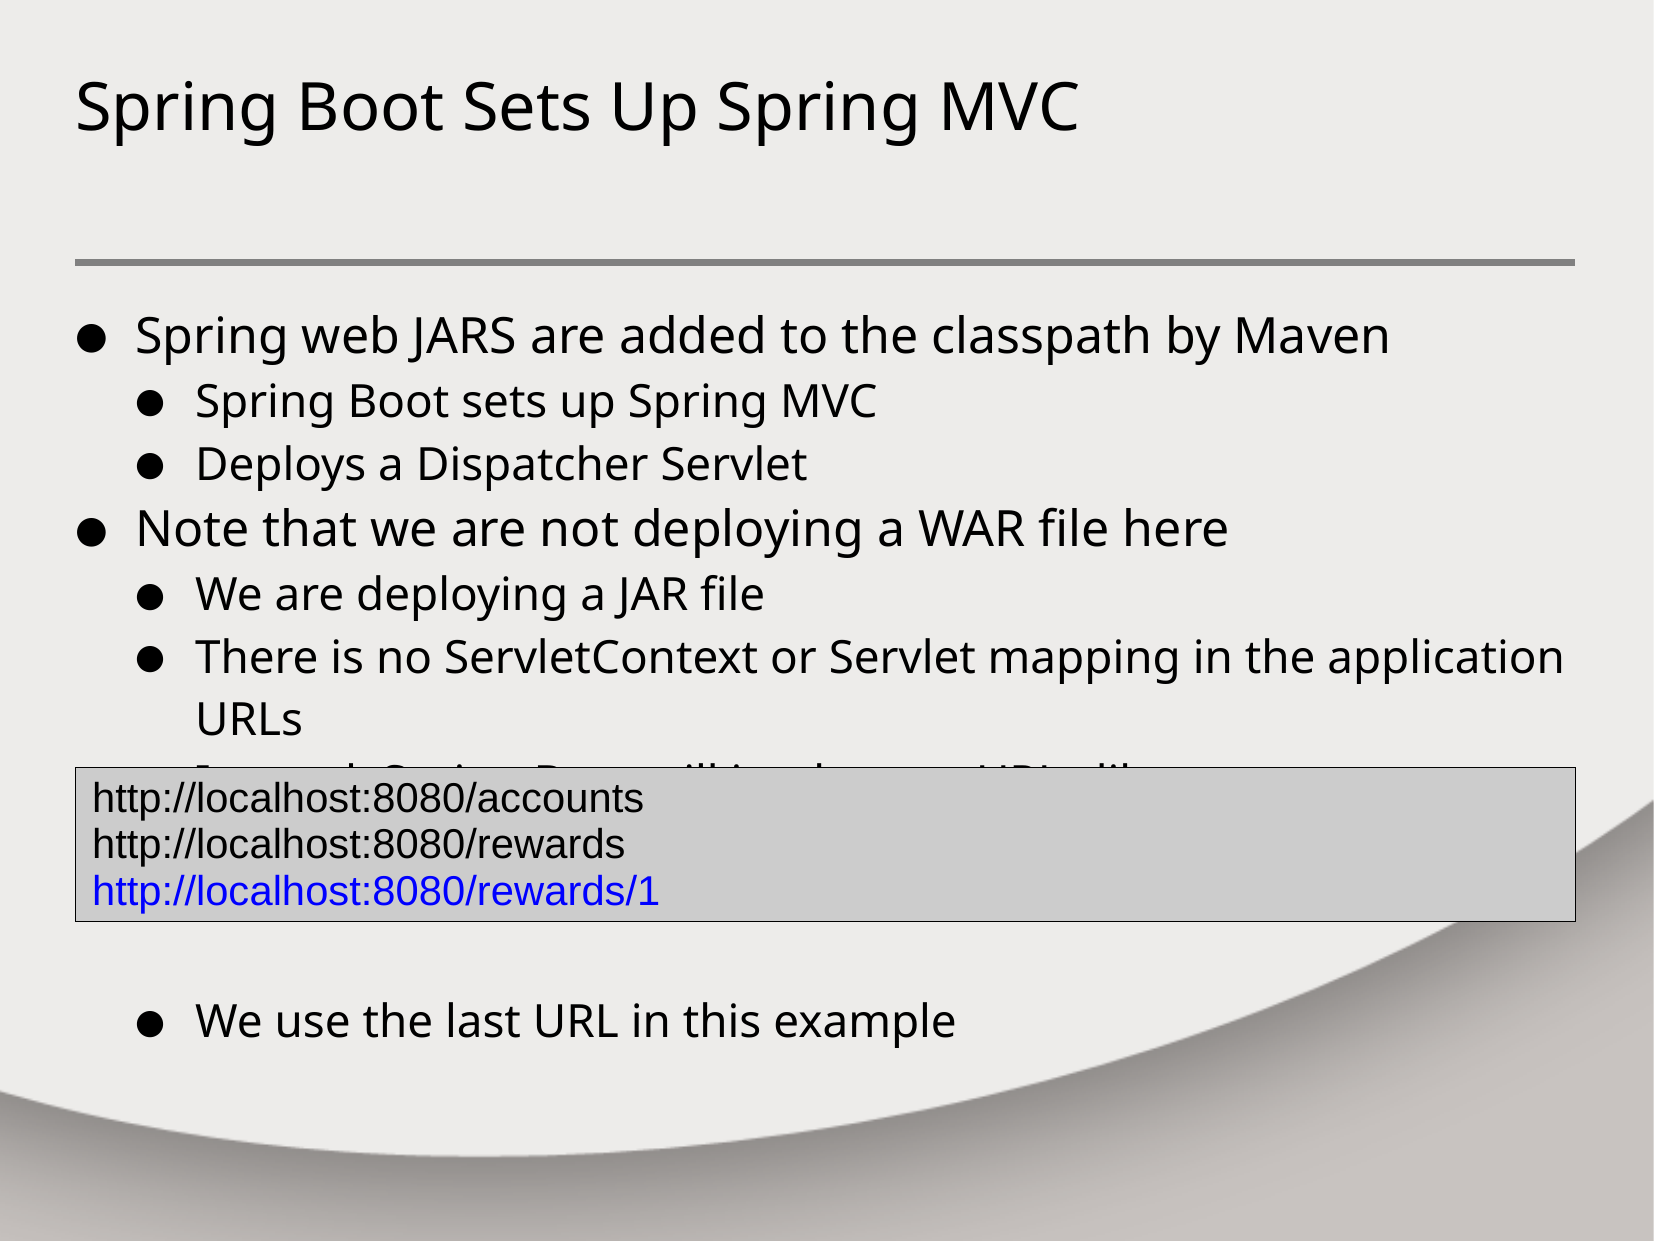

# Spring Boot Sets Up Spring MVC
Spring web JARS are added to the classpath by Maven
Spring Boot sets up Spring MVC
Deploys a Dispatcher Servlet
Note that we are not deploying a WAR file here
We are deploying a JAR file
There is no ServletContext or Servlet mapping in the application URLs
Instead, Spring Boot will implement URLs like ...
We use the last URL in this example
http://localhost:8080/accounts
http://localhost:8080/rewards
http://localhost:8080/rewards/1